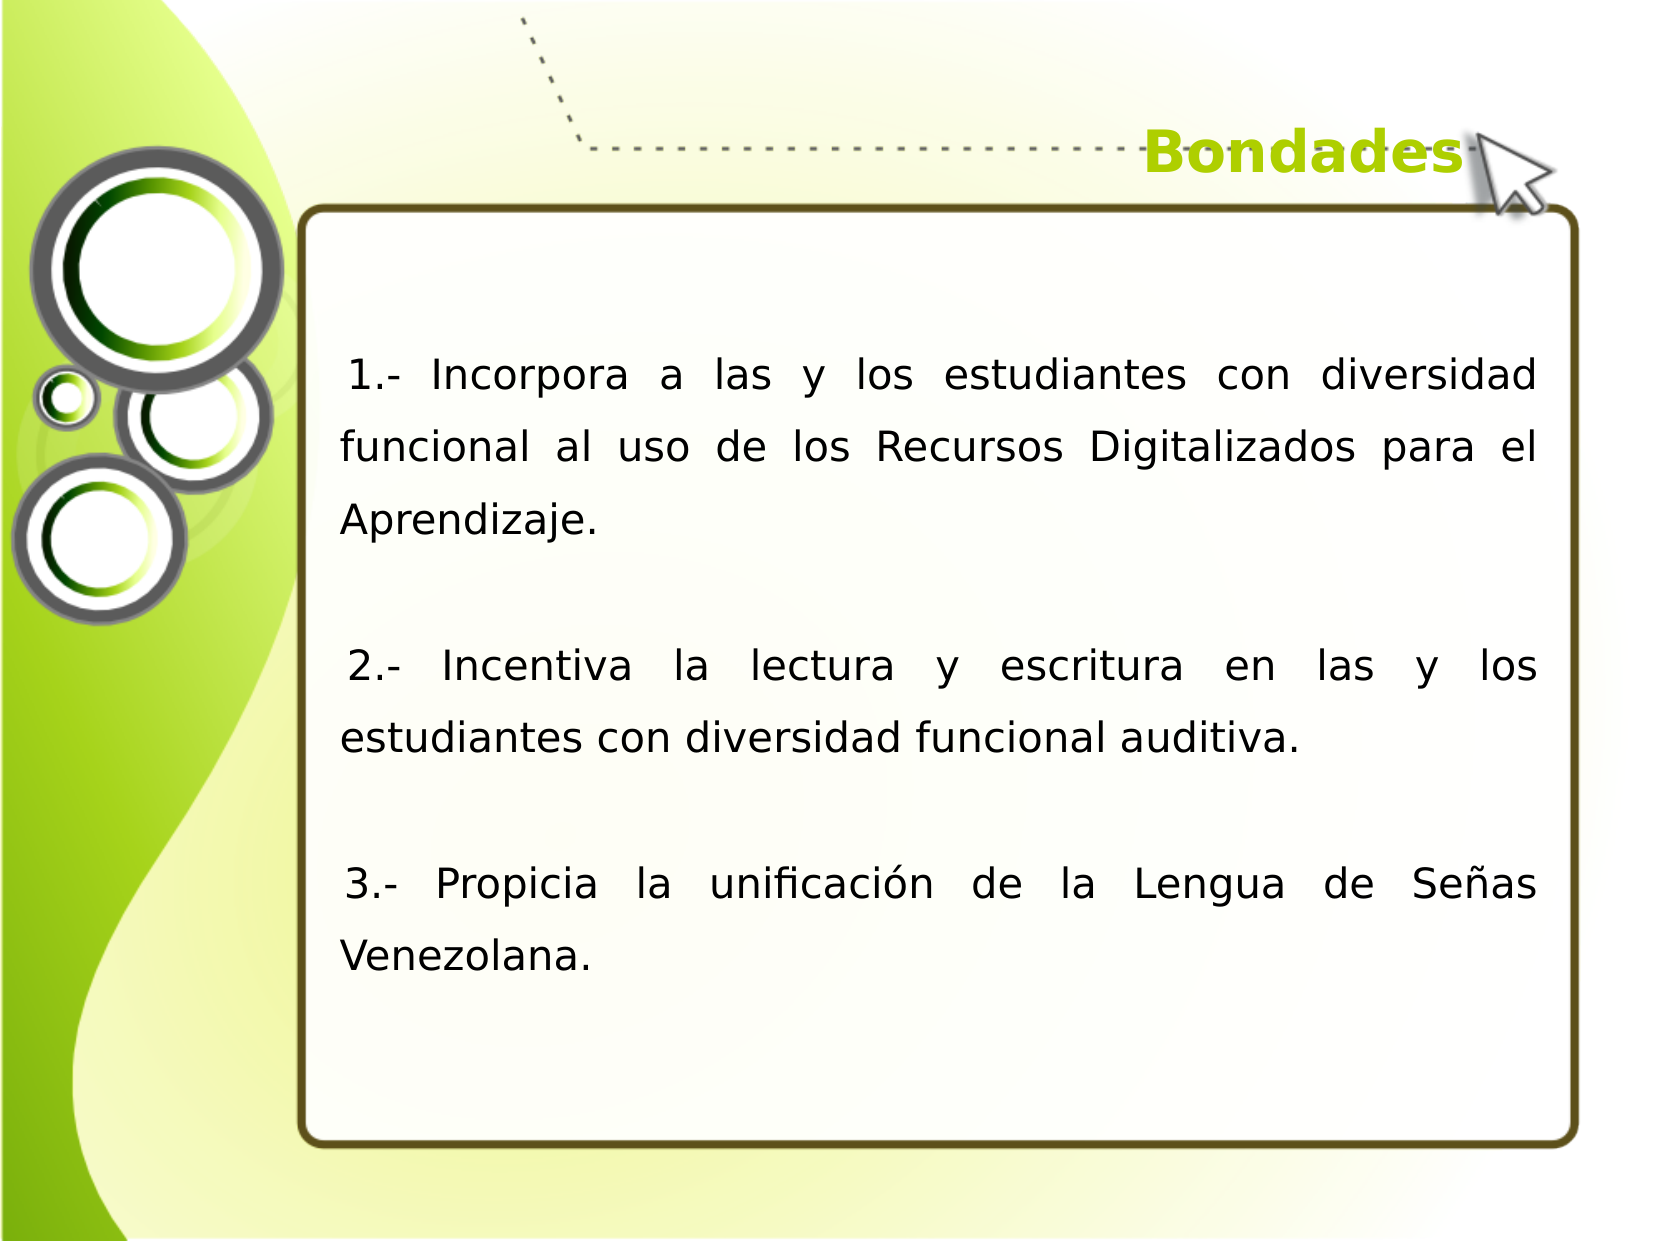

Bondades
1.- Incorpora a las y los estudiantes con diversidad funcional al uso de los Recursos Digitalizados para el Aprendizaje.
2.- Incentiva la lectura y escritura en las y los estudiantes con diversidad funcional auditiva.
3.- Propicia la unificación de la Lengua de Señas Venezolana.